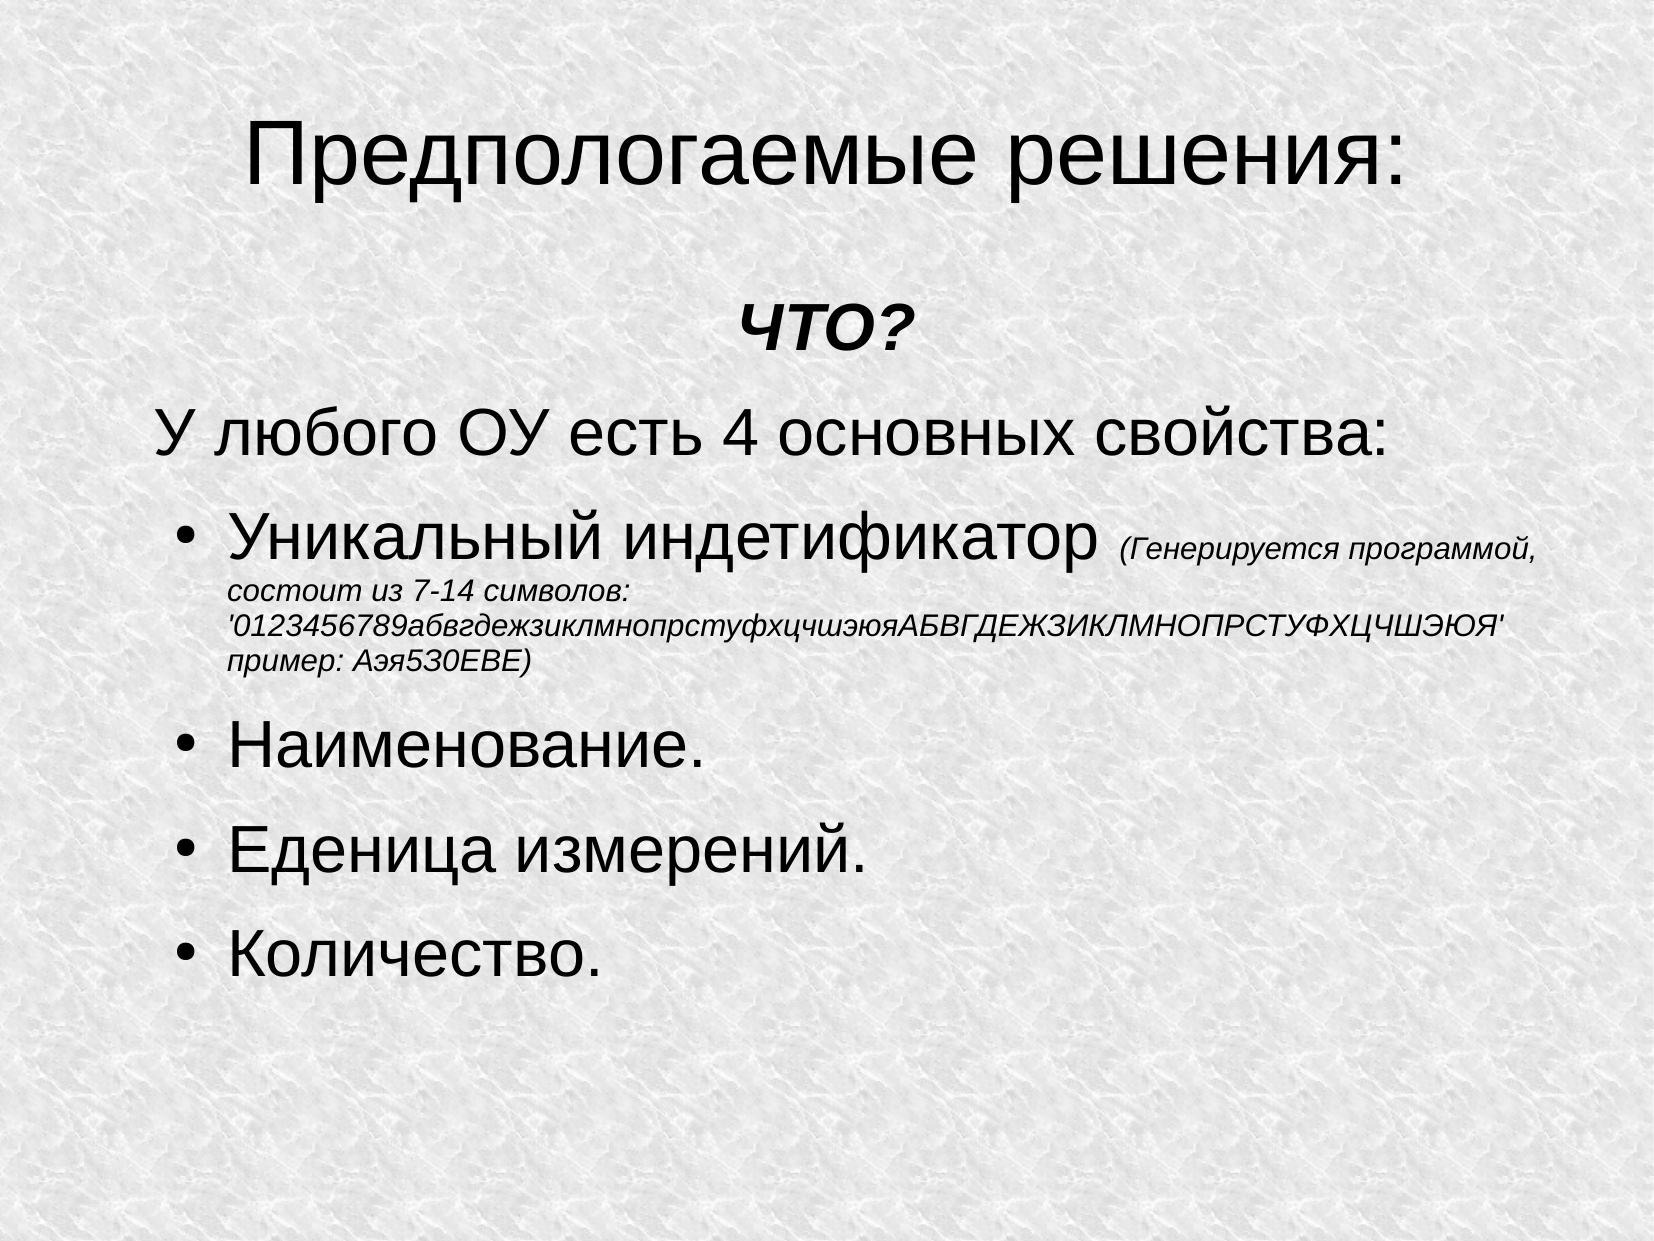

# Предпологаемые решения:
ЧТО?
У любого ОУ есть 4 основных свойства:
Уникальный индетификатор (Генерируется программой, состоит из 7-14 символов: '0123456789абвгдежзиклмнопрстуфхцчшэюяАБВГДЕЖЗИКЛМНОПРСТУФХЦЧШЭЮЯ' пример: Аэя5З0ЕВЕ)
Наименование.
Еденица измерений.
Количество.